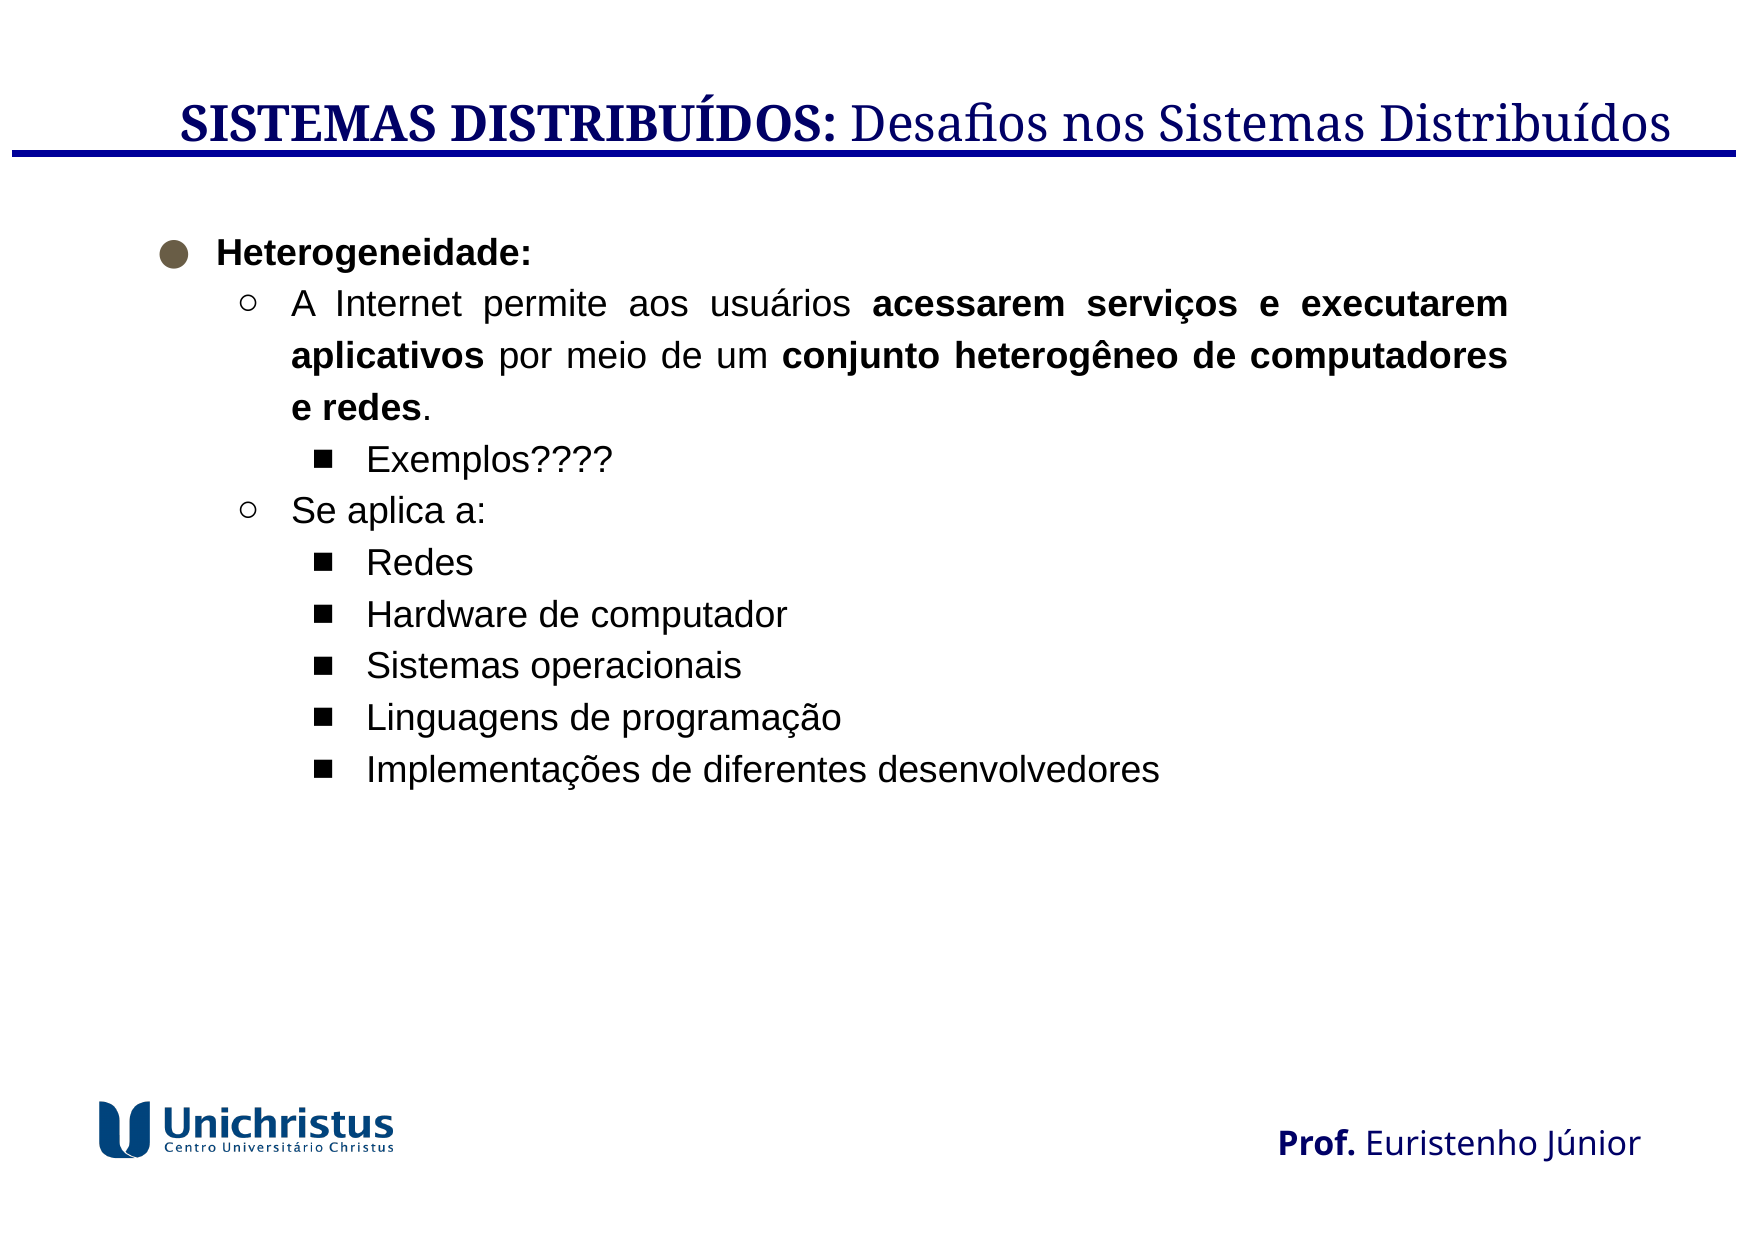

SISTEMAS DISTRIBUÍDOS: Desafios nos Sistemas Distribuídos
Heterogeneidade:
A Internet permite aos usuários acessarem serviços e executarem aplicativos por meio de um conjunto heterogêneo de computadores e redes.
Exemplos????
Se aplica a:
Redes
Hardware de computador
Sistemas operacionais
Linguagens de programação
Implementações de diferentes desenvolvedores
Prof. Euristenho Júnior